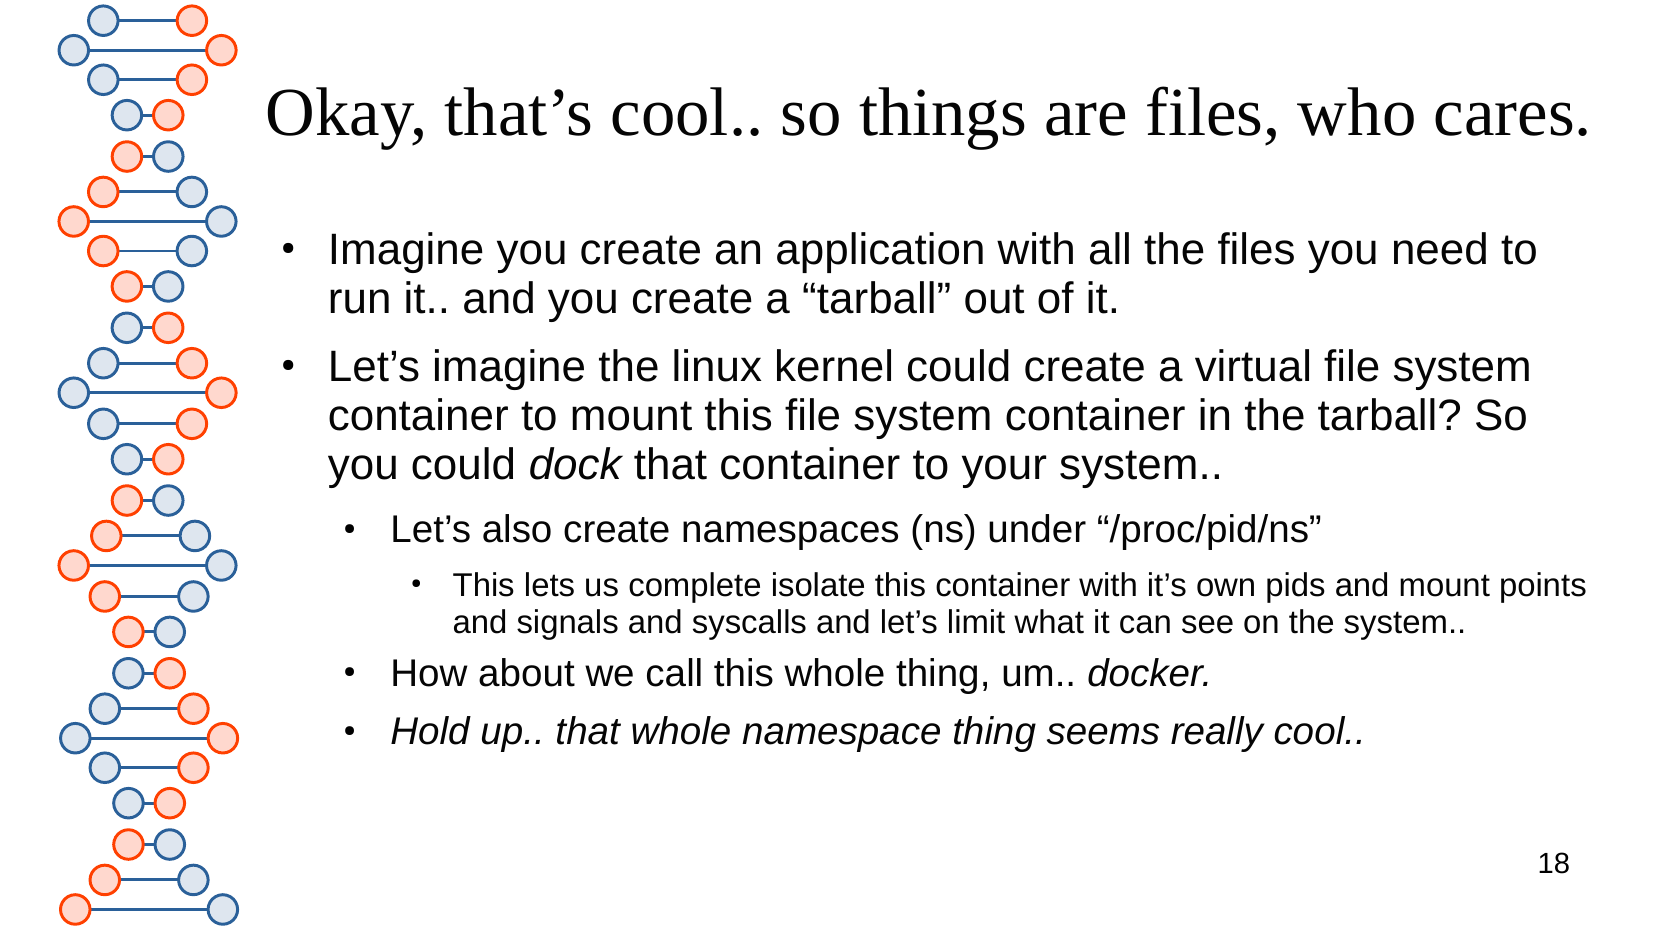

# Okay, that’s cool.. so things are files, who cares.
Imagine you create an application with all the files you need to run it.. and you create a “tarball” out of it.
Let’s imagine the linux kernel could create a virtual file system container to mount this file system container in the tarball? So you could dock that container to your system..
Let’s also create namespaces (ns) under “/proc/pid/ns”
This lets us complete isolate this container with it’s own pids and mount points and signals and syscalls and let’s limit what it can see on the system..
How about we call this whole thing, um.. docker.
Hold up.. that whole namespace thing seems really cool..
18